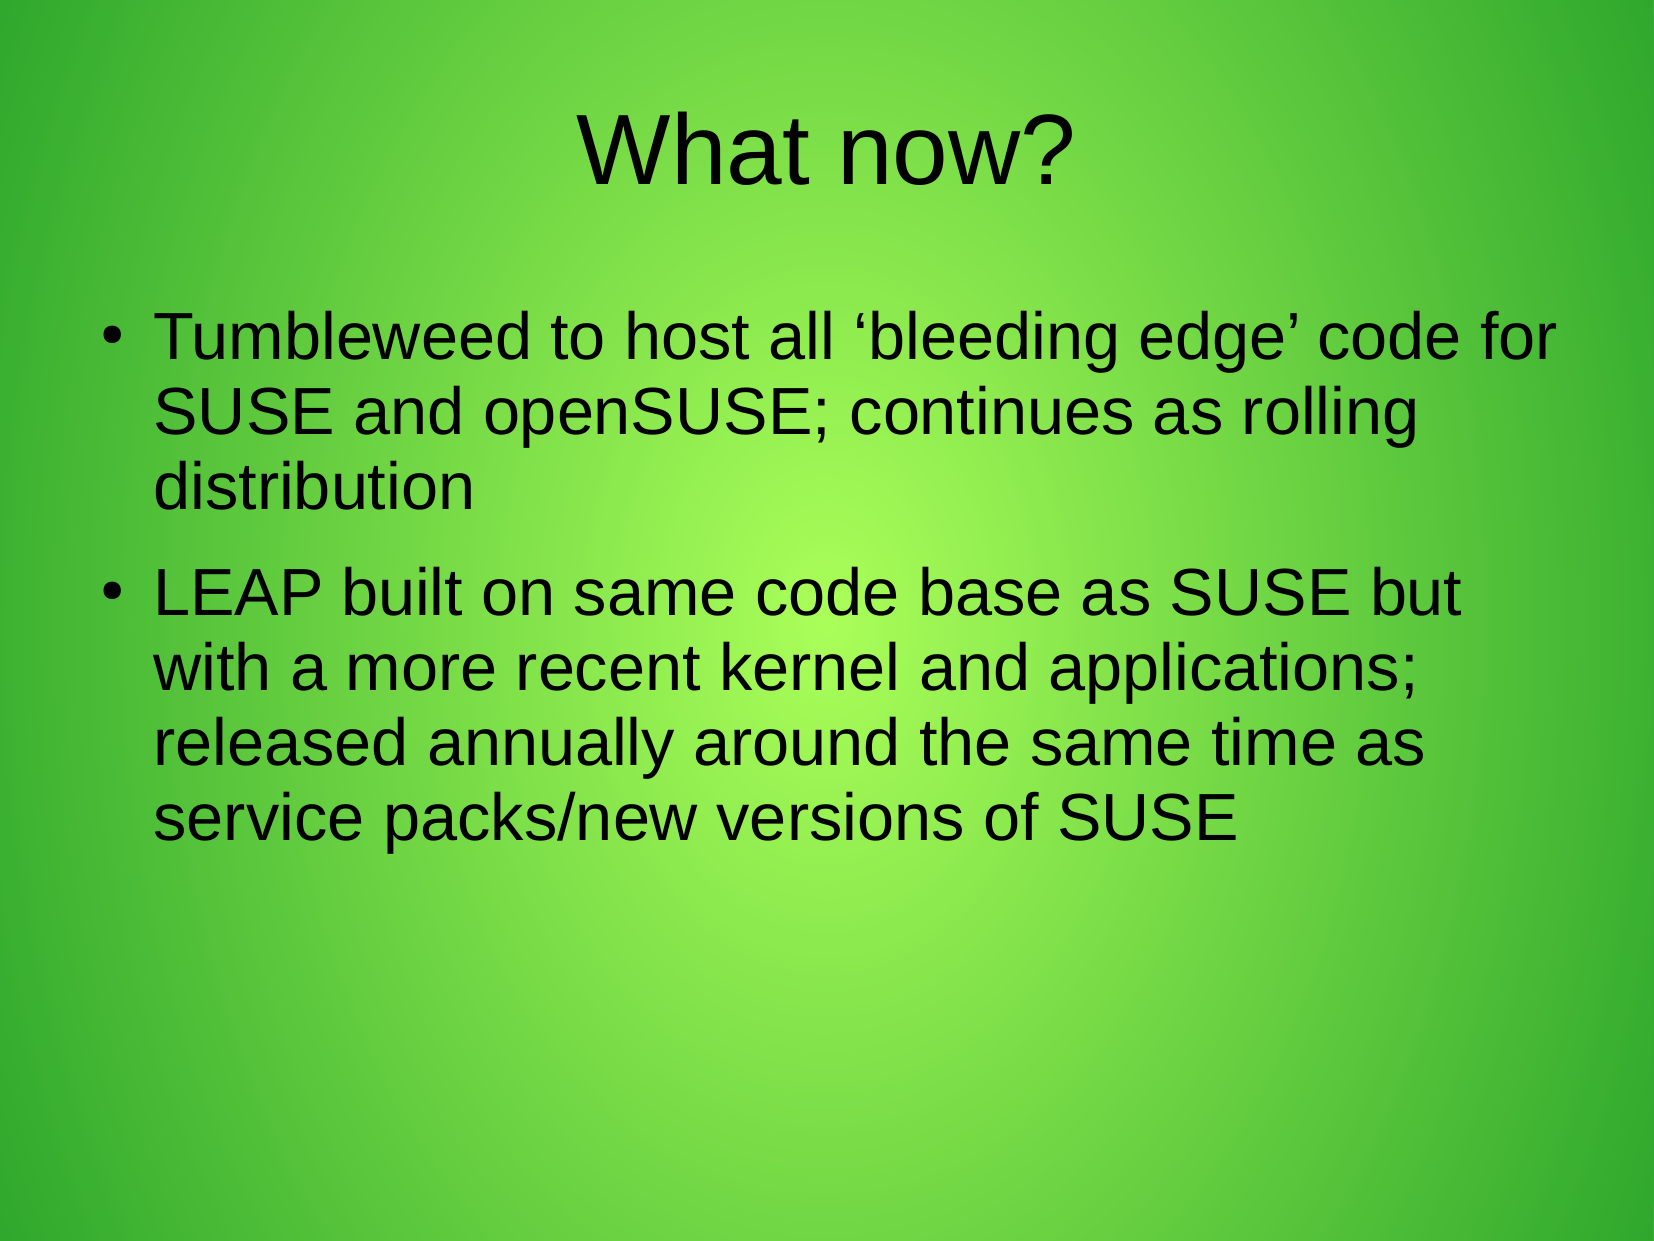

# What now?
Tumbleweed to host all ‘bleeding edge’ code for SUSE and openSUSE; continues as rolling distribution
LEAP built on same code base as SUSE but with a more recent kernel and applications; released annually around the same time as service packs/new versions of SUSE